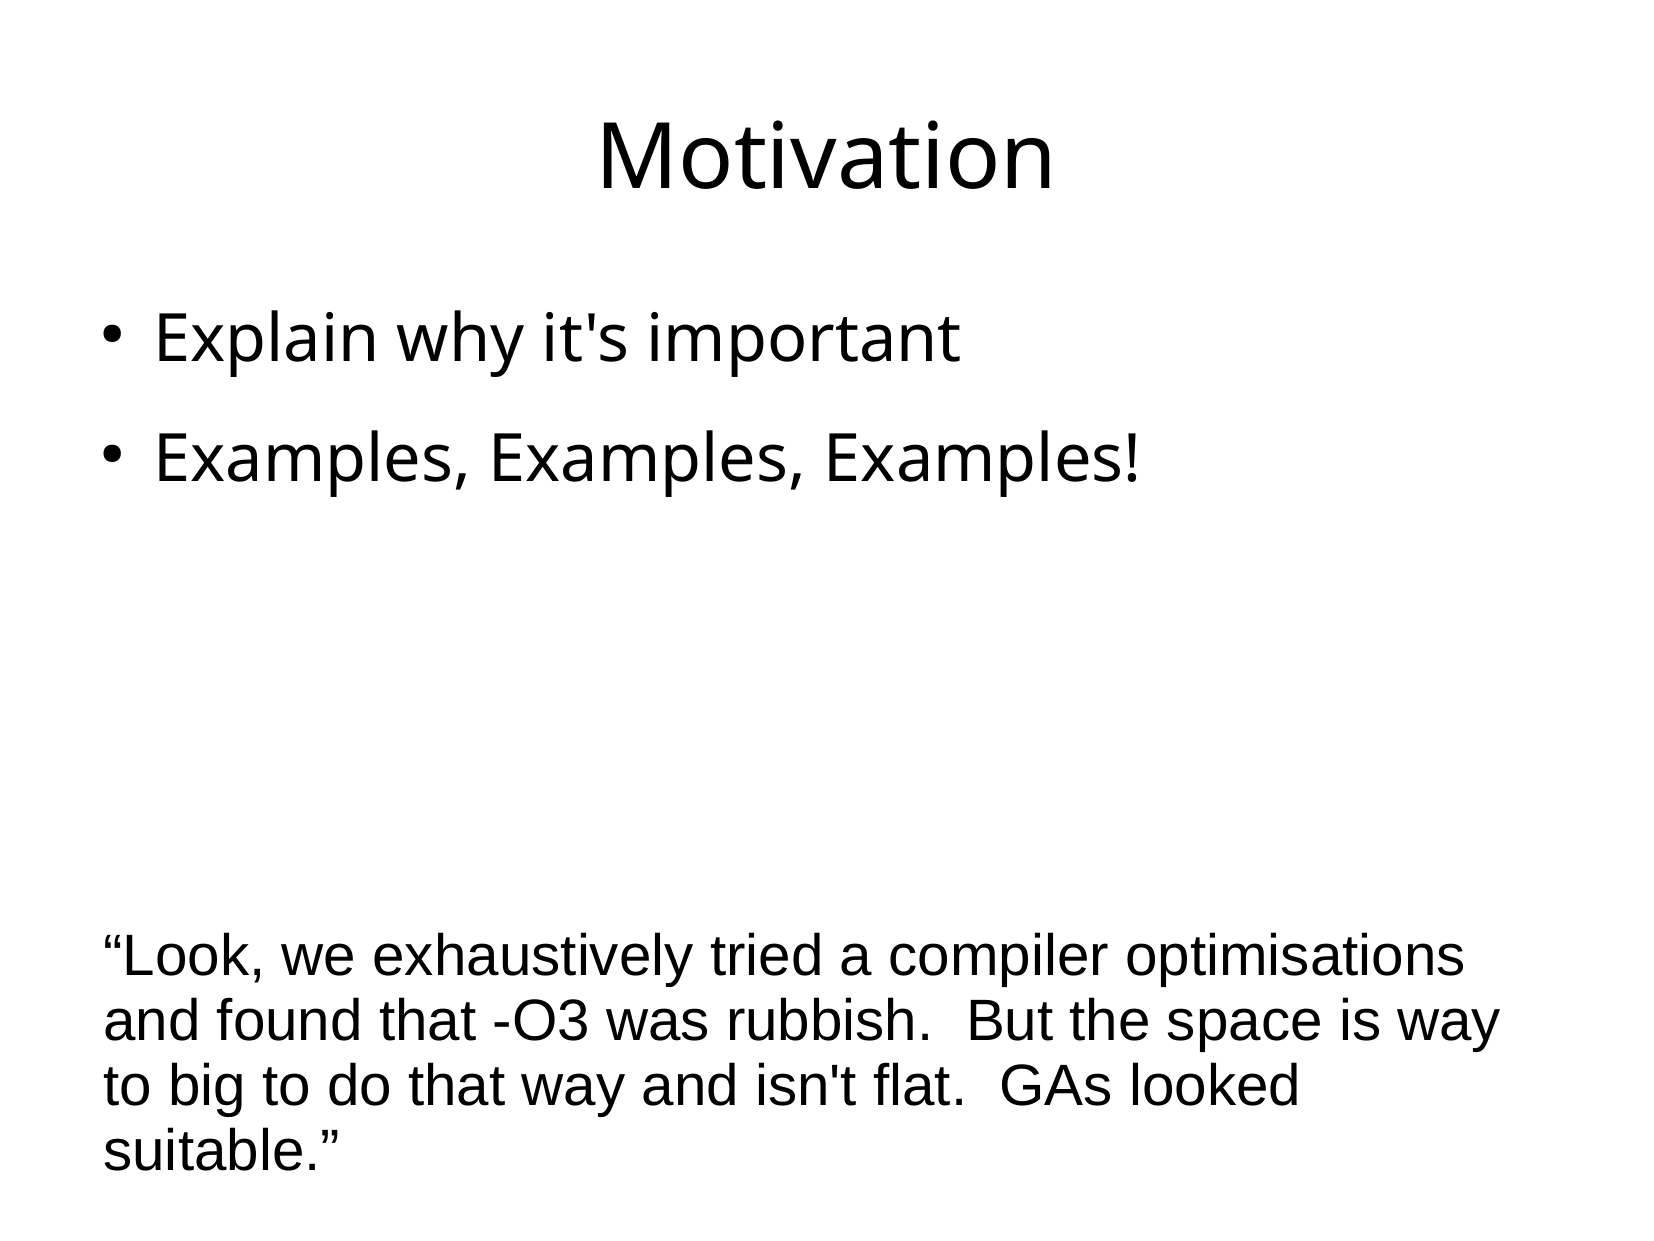

# Motivation
Explain why it's important
Examples, Examples, Examples!
“Look, we exhaustively tried a compiler optimisations and found that -O3 was rubbish. But the space is way to big to do that way and isn't flat. GAs looked suitable.”